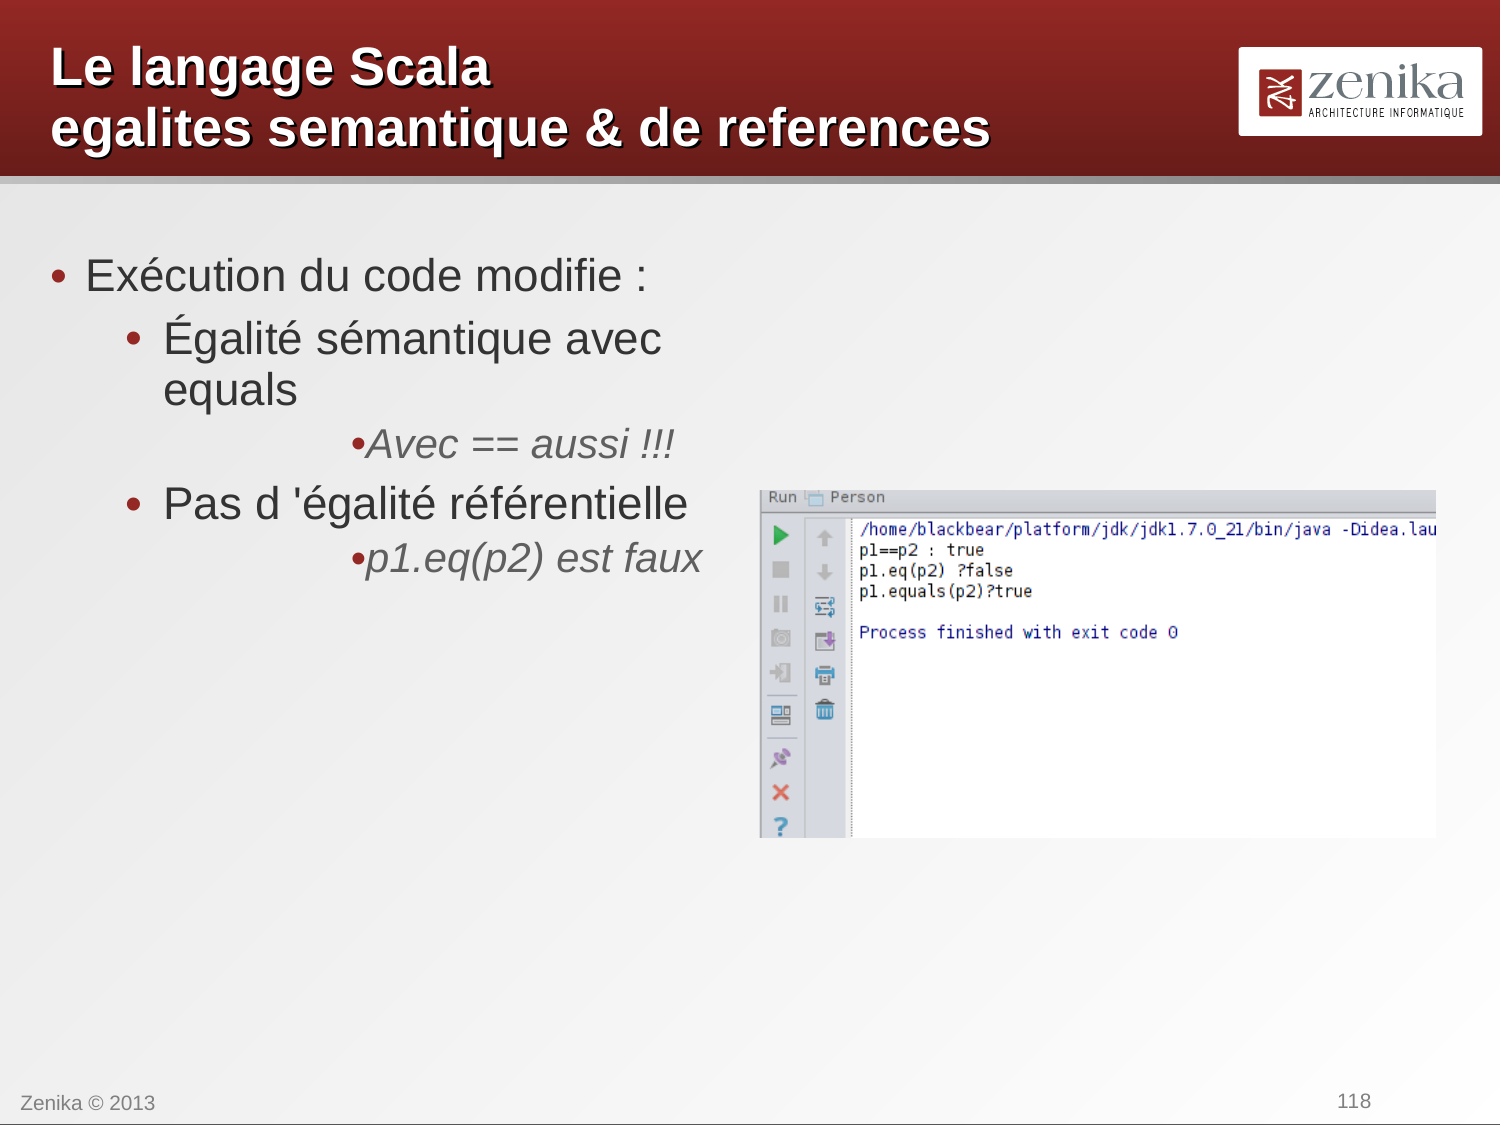

# Le langage Scala egalites semantique & de references
Exécution du code modifie :
Égalité sémantique avec equals
Avec == aussi !!!
Pas d 'égalité référentielle
p1.eq(p2) est faux